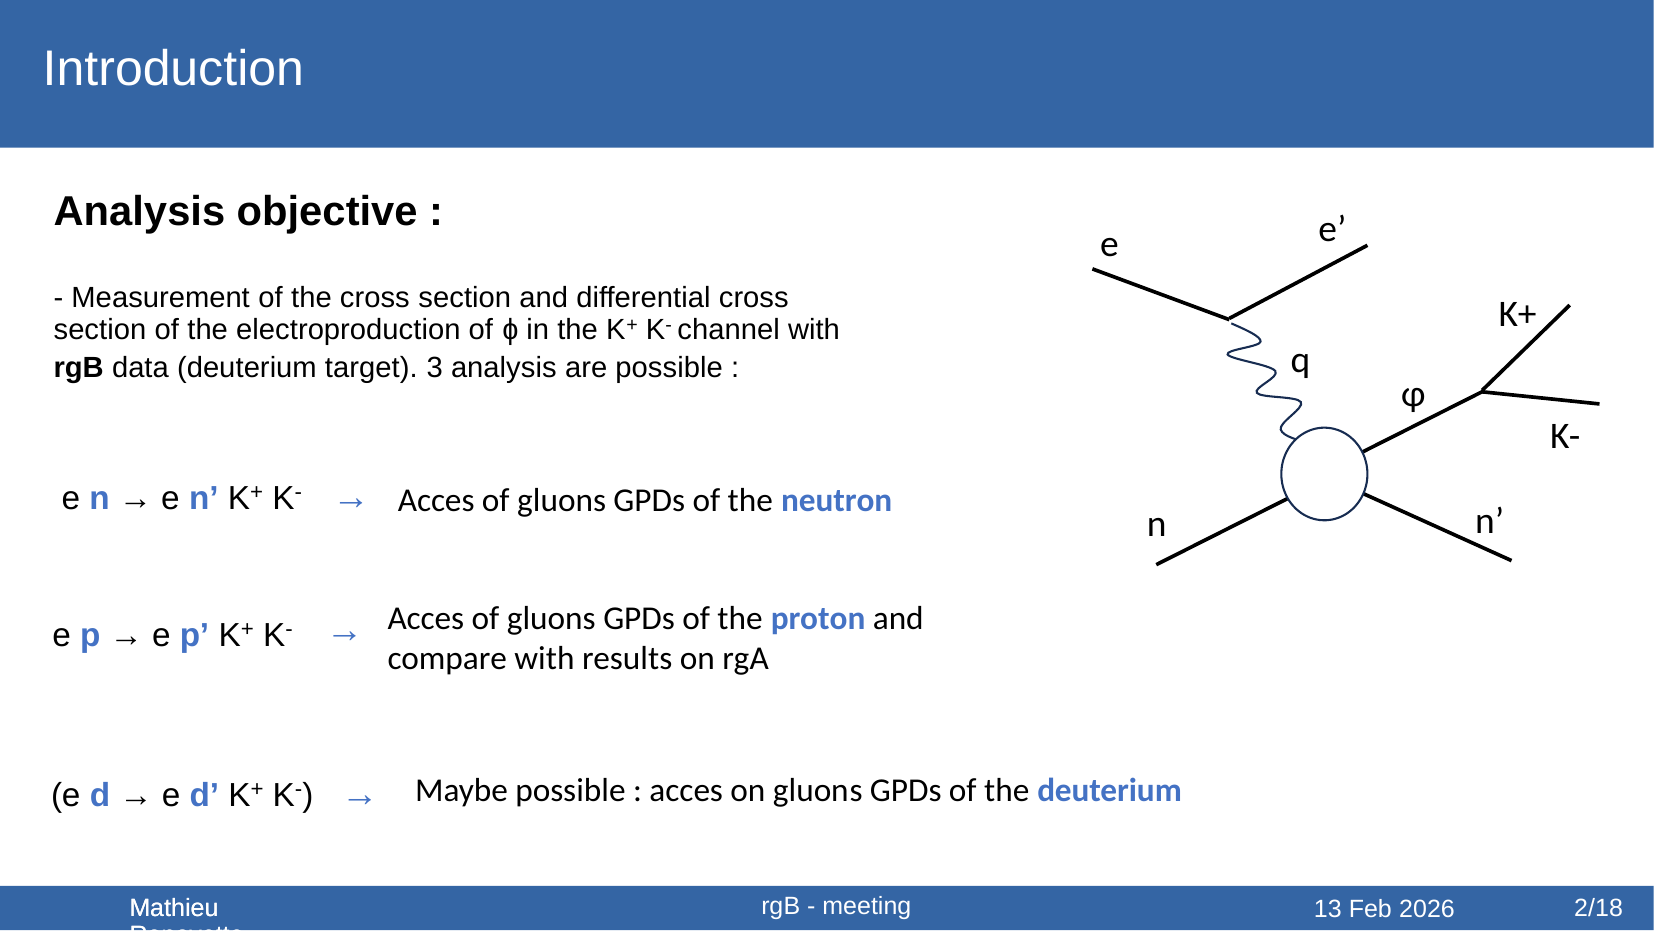

Introduction
Analysis objective :
- Measurement of the cross section and differential cross section of the electroproduction of ɸ in the K+ K- channel with rgB data (deuterium target). 3 analysis are possible :
e’
e
K+
q
ɸ
K-
 e n → e n’ K+ K-
→
Acces of gluons GPDs of the neutron
n’
n
Acces of gluons GPDs of the proton and
compare with results on rgA
→
 e p → e p’ K+ K-
Maybe possible : acces on gluons GPDs of the deuterium
→
 (e d → e d’ K+ K-)
 rgB - meeting
Mathieu Ronayette
2/18
Mathieu Ronayette
13 Feb 2026